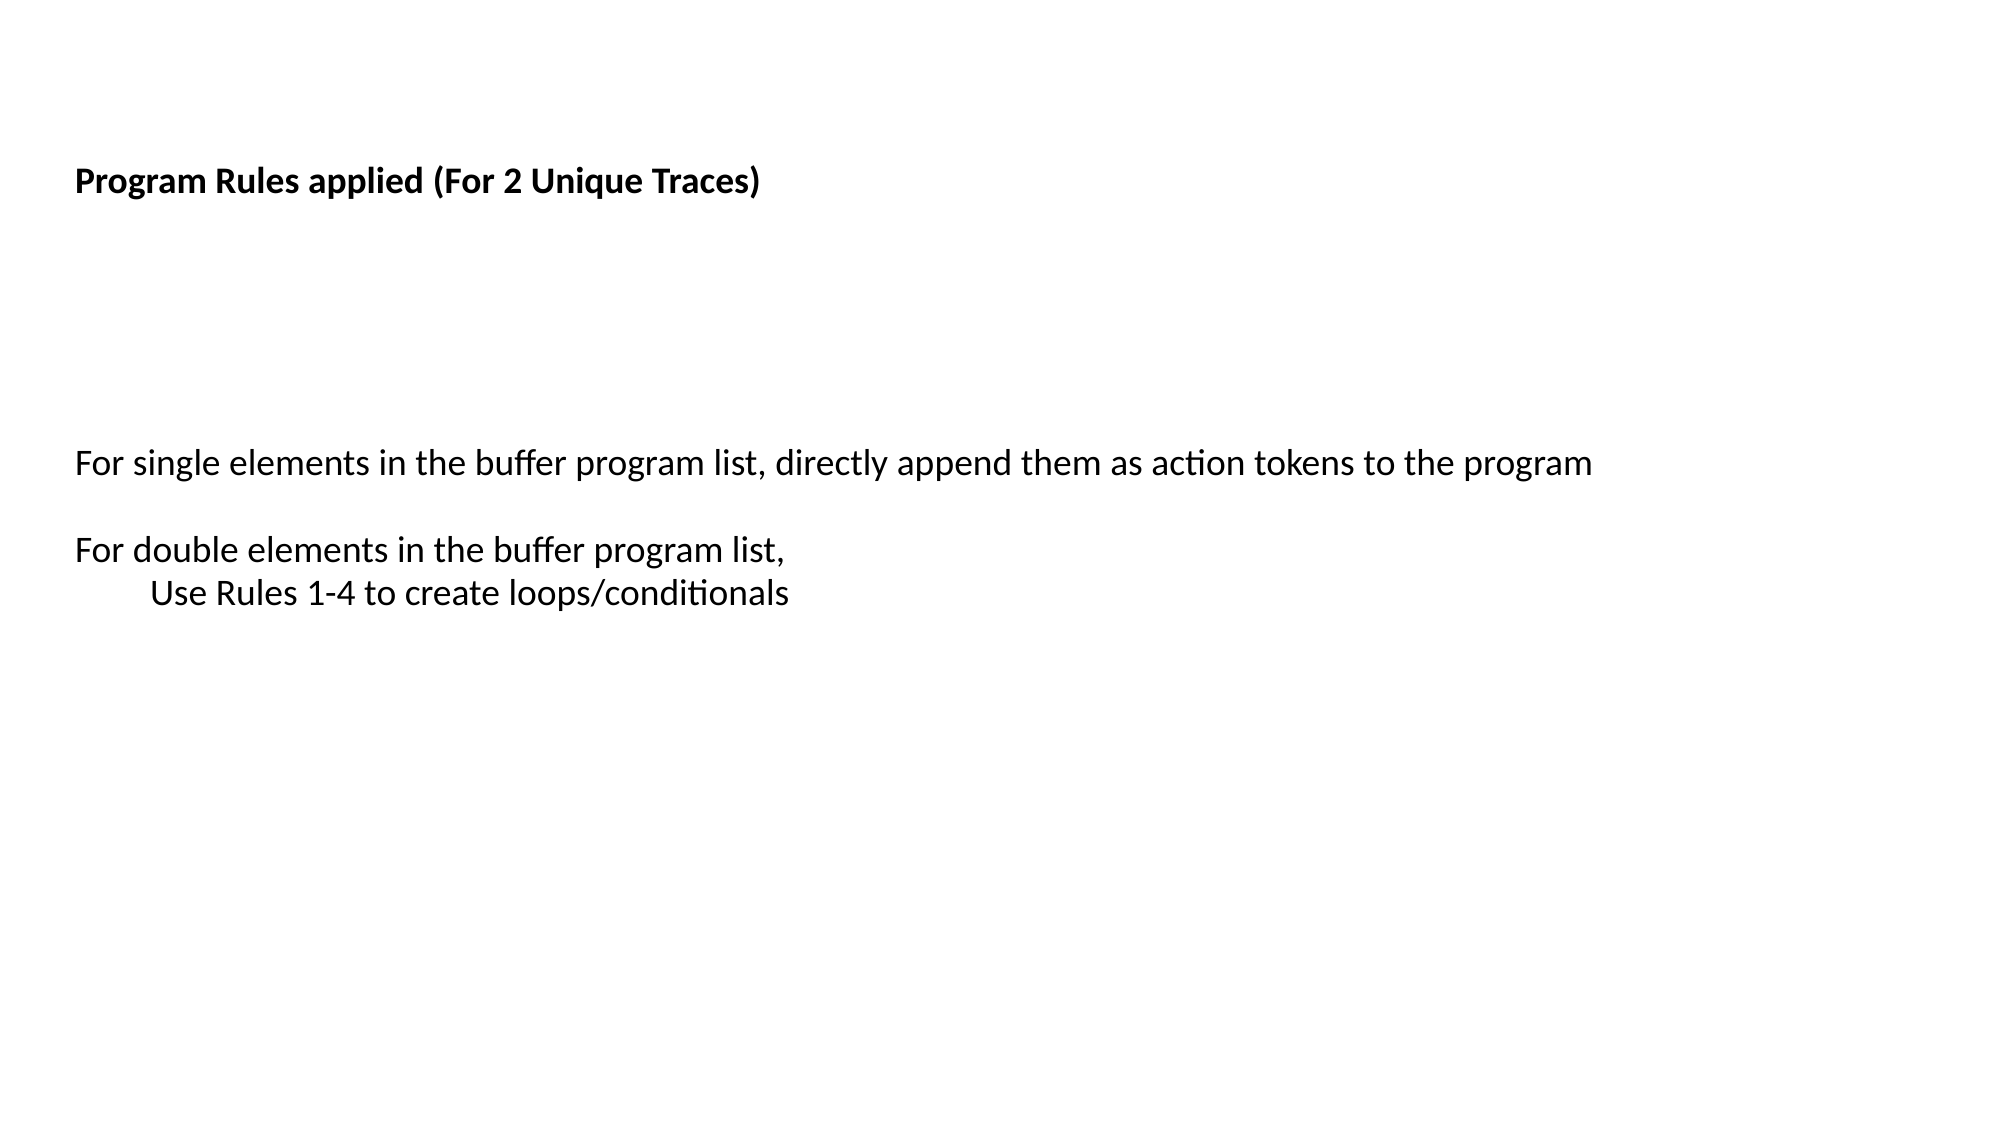

# Program Rules applied (For 2 Unique Traces)
For single elements in the buffer program list, directly append them as action tokens to the program
For double elements in the buffer program list,
	Use Rules 1-4 to create loops/conditionals